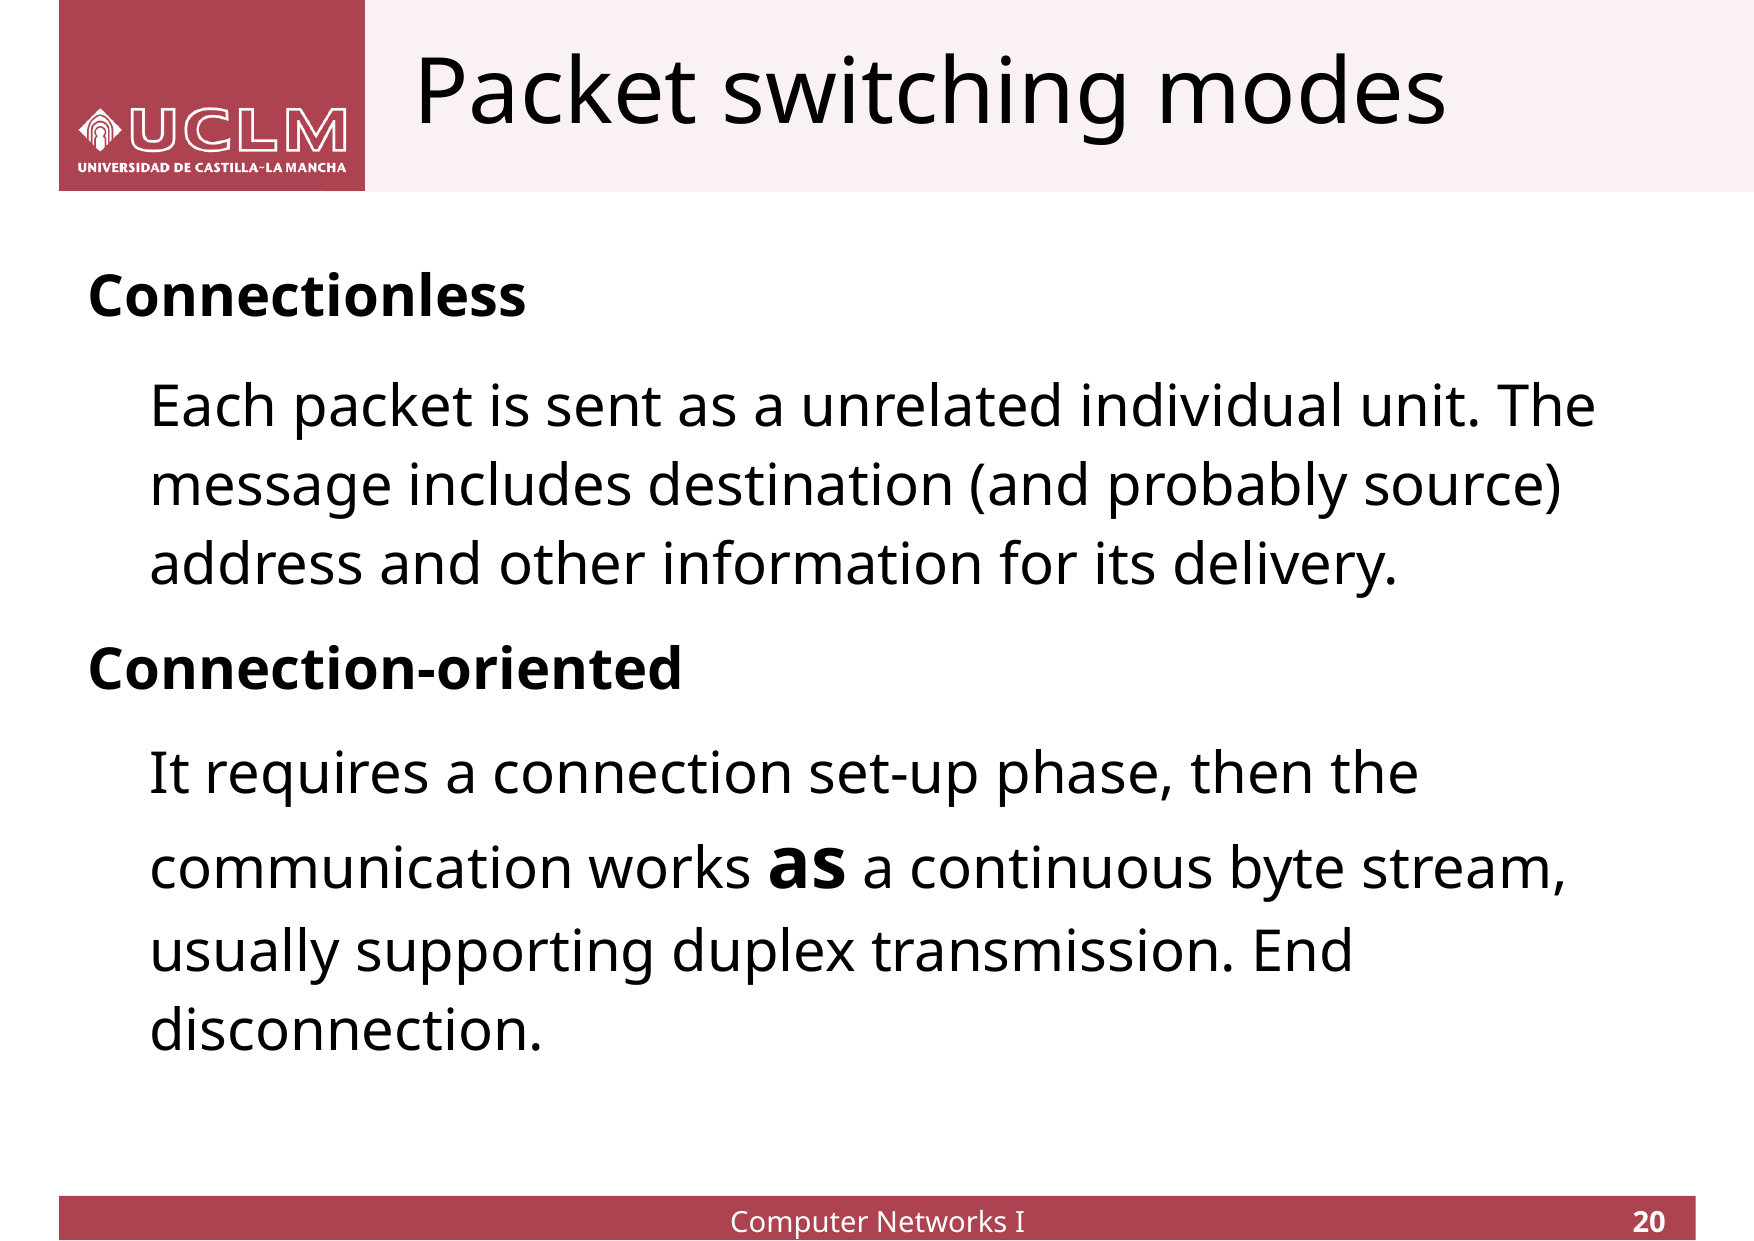

# Packet switching modes
Connectionless
Each packet is sent as a unrelated individual unit. The message includes destination (and probably source) address and other information for its delivery.
Connection-oriented
It requires a connection set-up phase, then the communication works as a continuous byte stream, usually supporting duplex transmission. End disconnection.
Computer Networks I
20